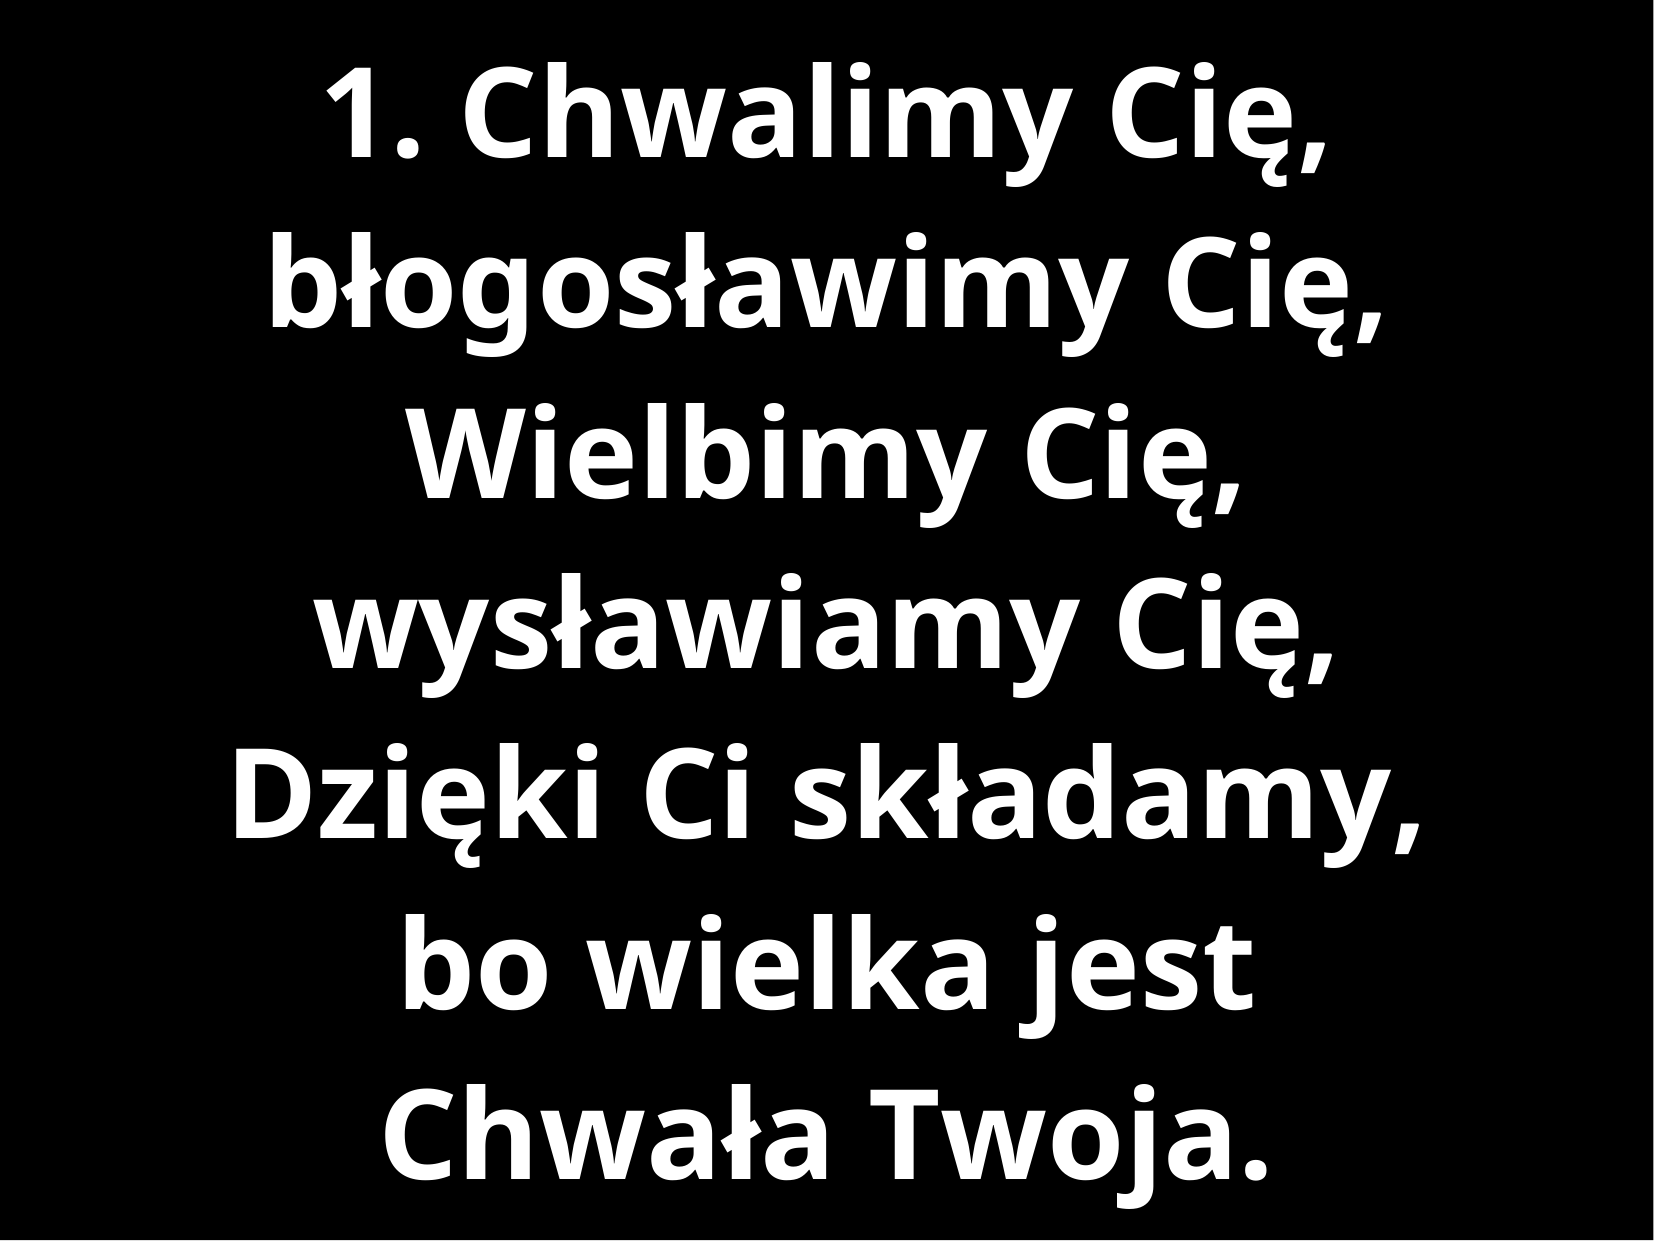

# 1. Chwalimy Cię, błogosławimy Cię, Wielbimy Cię, wysławiamy Cię, Dzięki Ci składamy, bo wielka jest Chwała Twoja.